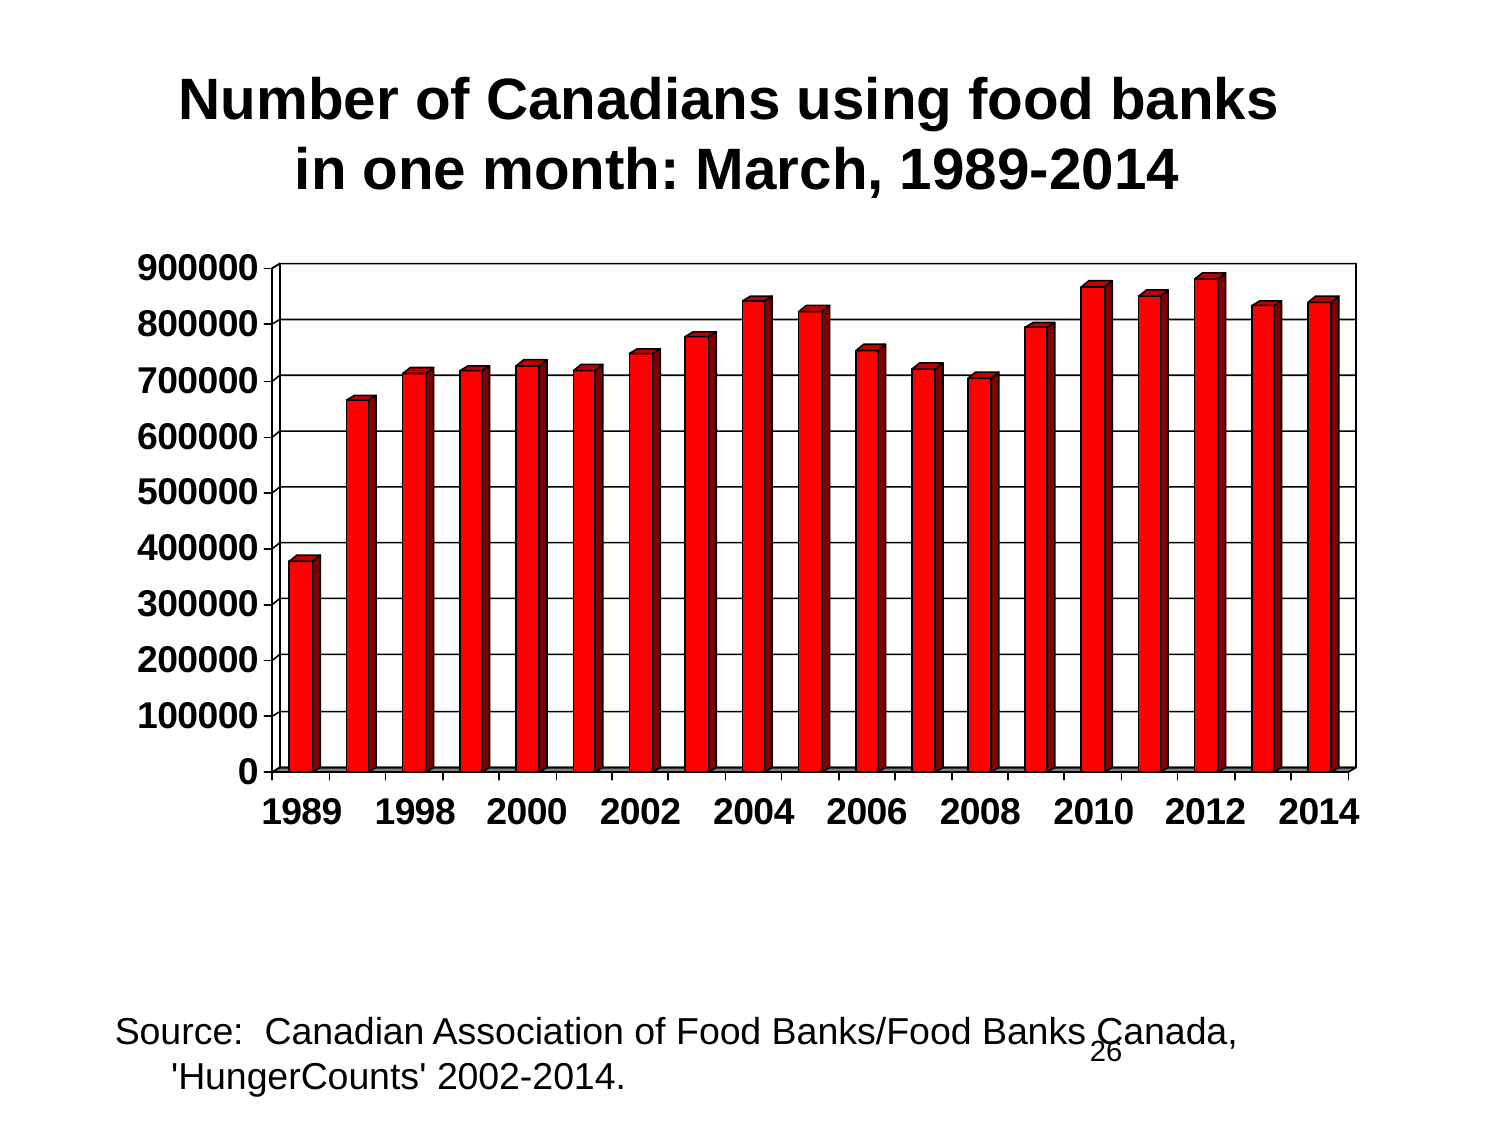

# Number of Canadians using food banks in one month: March, 1989-2014
Source: Canadian Association of Food Banks/Food Banks Canada, 	'HungerCounts' 2002-2014.